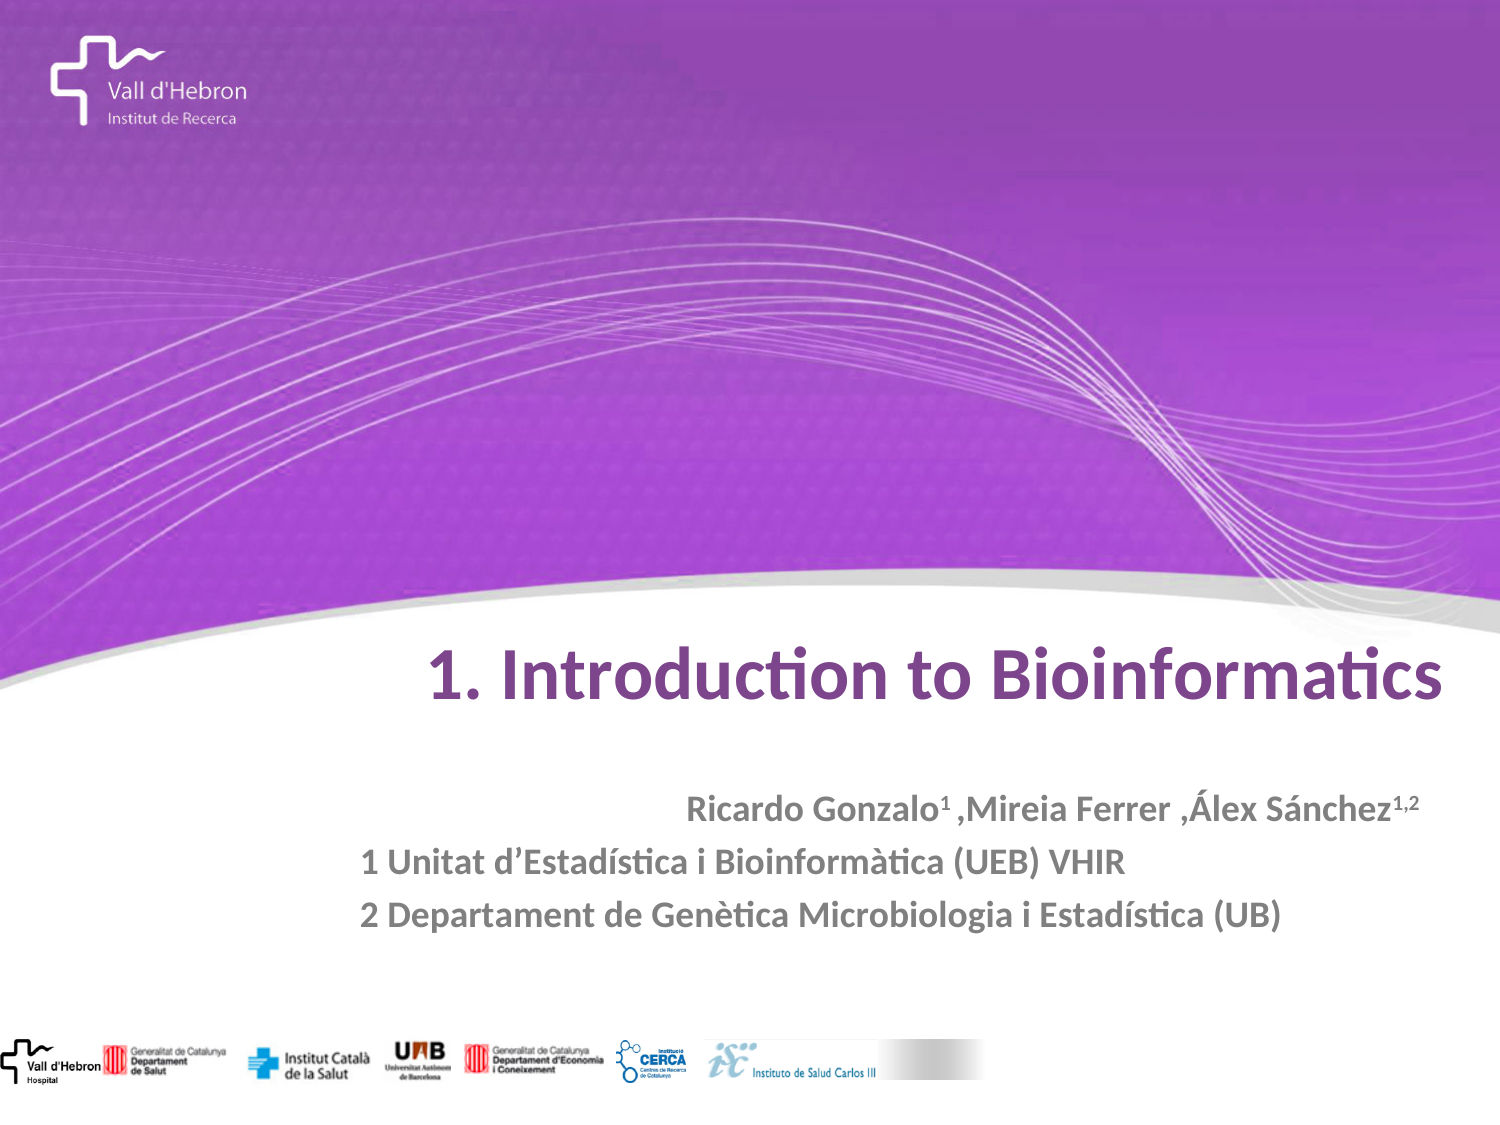

1. Introduction to Bioinformatics
	Ricardo Gonzalo1 ,Mireia Ferrer ,Álex Sánchez1,2
		1 Unitat d’Estadística i Bioinformàtica (UEB) VHIR
		2 Departament de Genètica Microbiologia i Estadística (UB)